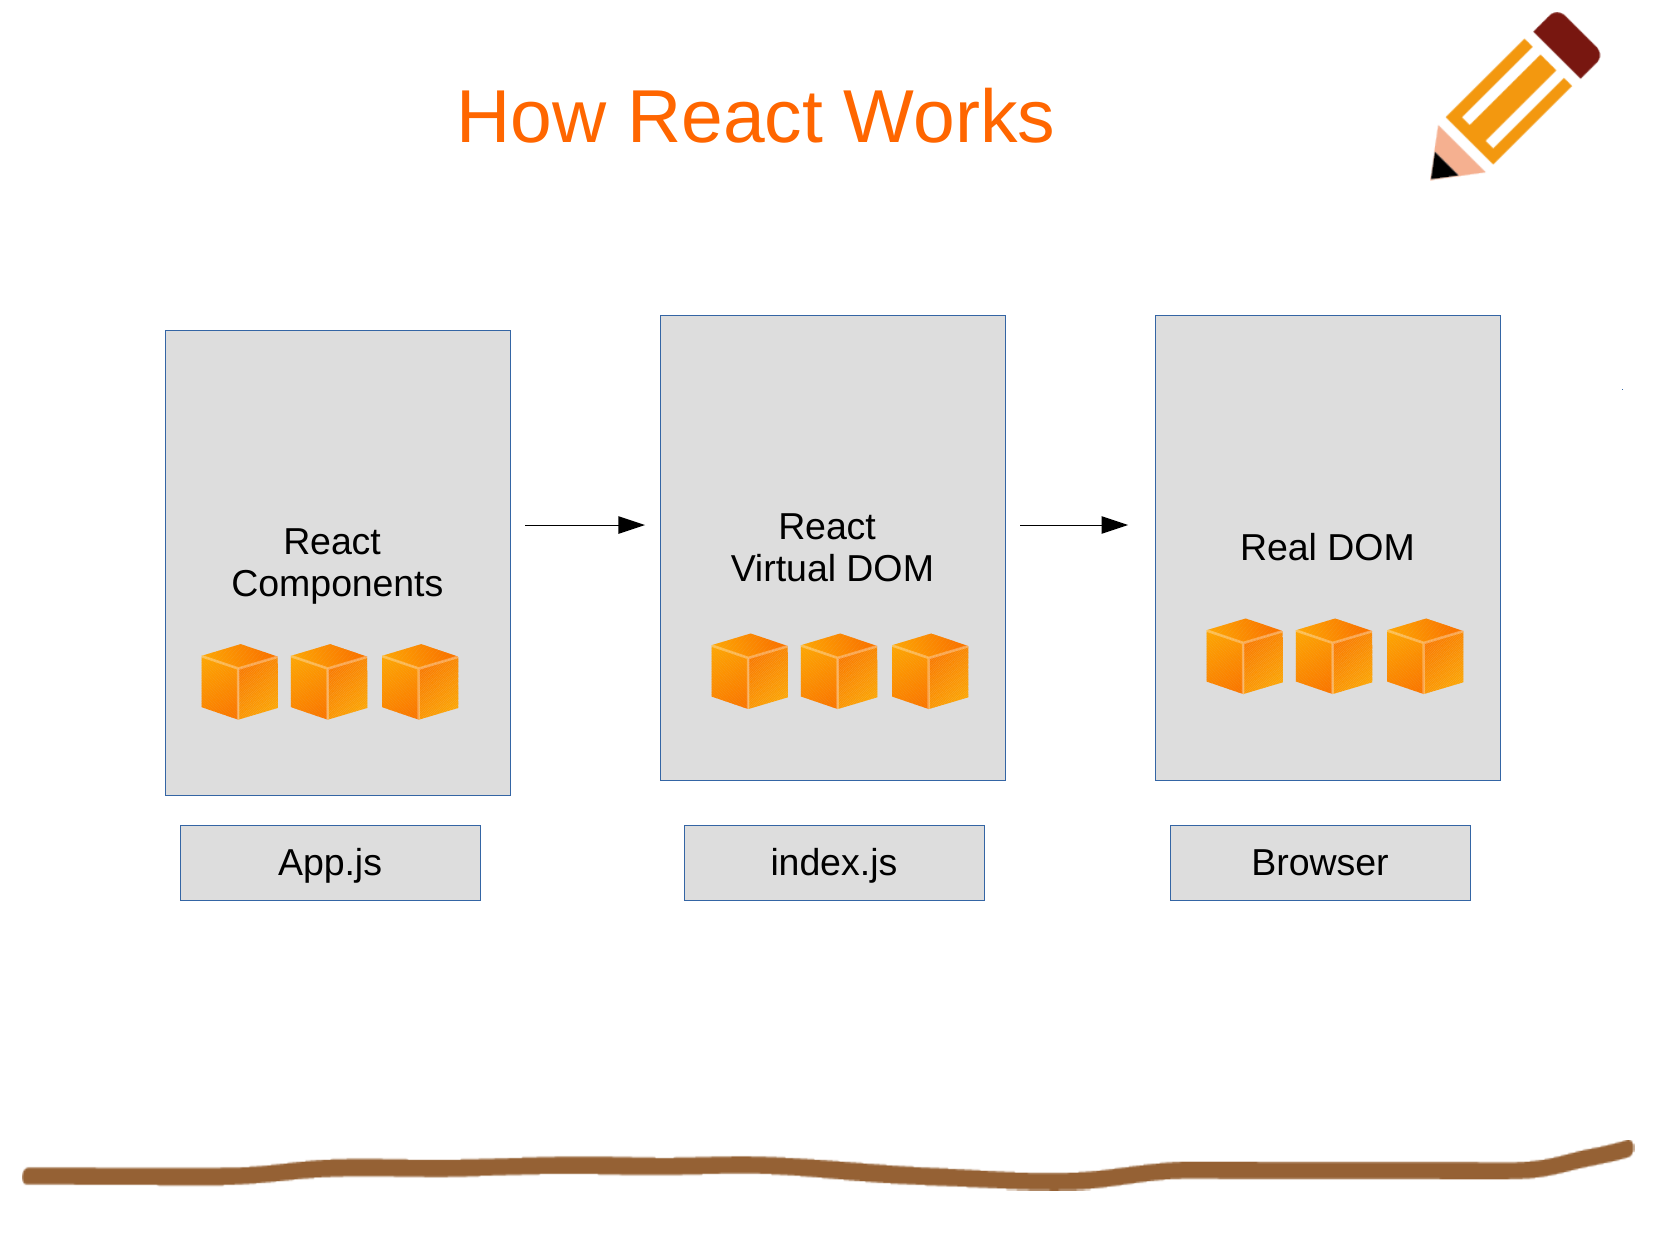

# How React Works
React
Virtual DOM
Real DOM
React
Components
App.js
index.js
Browser